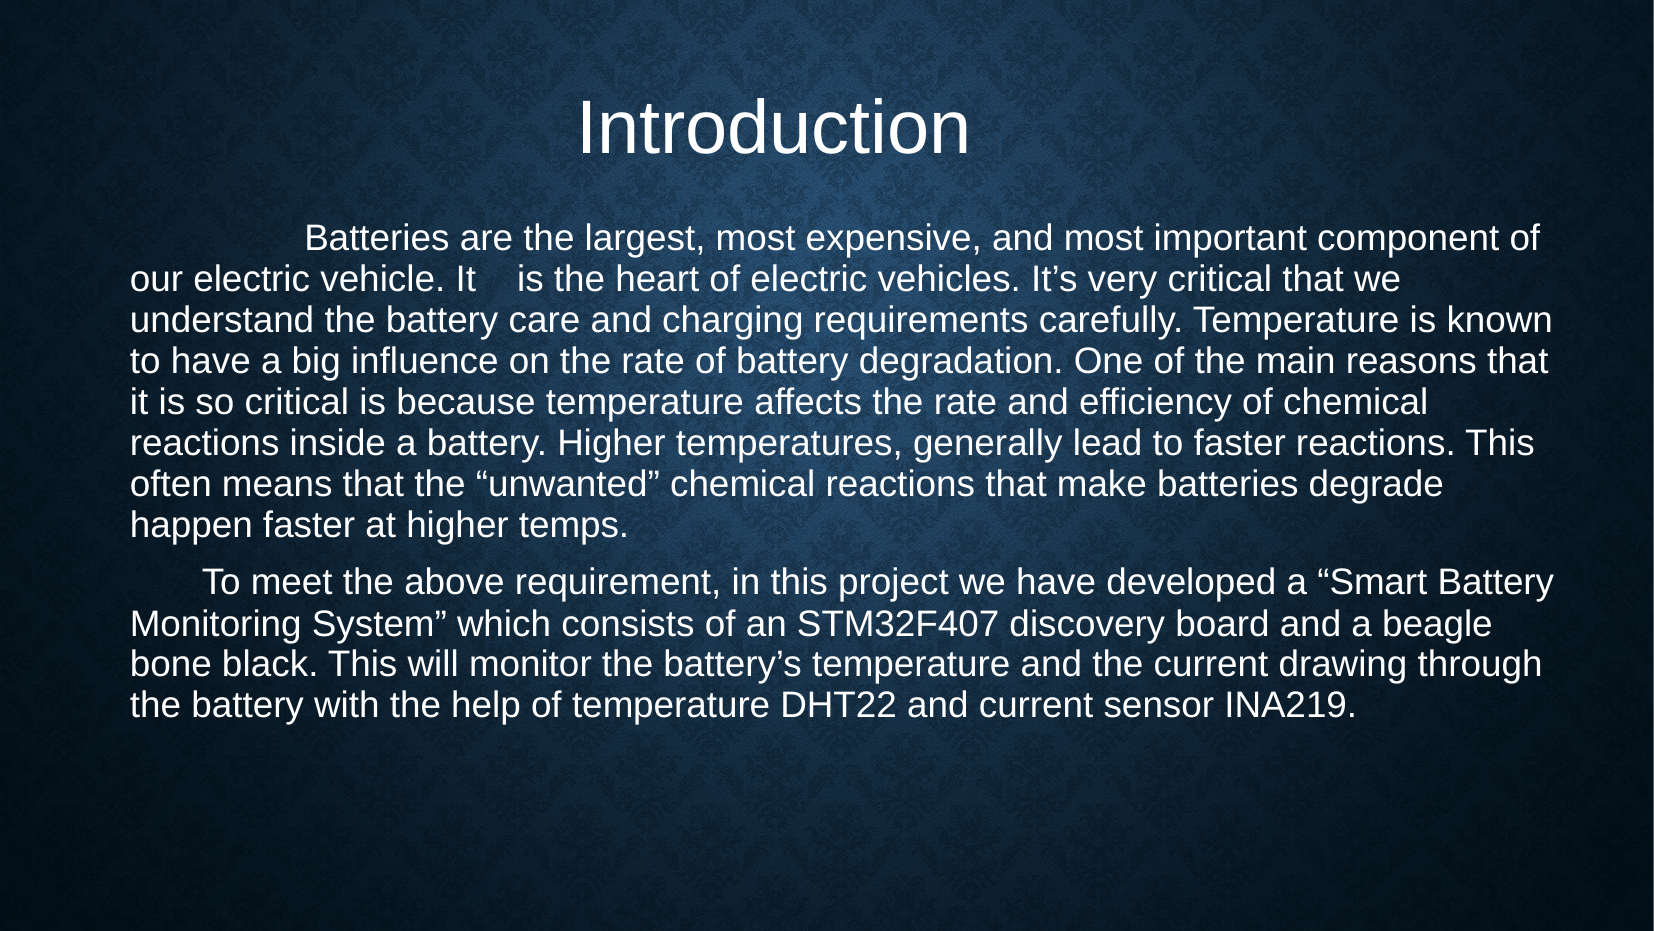

# Introduction
 Batteries are the largest, most expensive, and most important component of our electric vehicle. It is the heart of electric vehicles. It’s very critical that we understand the battery care and charging requirements carefully. Temperature is known to have a big influence on the rate of battery degradation. One of the main reasons that it is so critical is because temperature affects the rate and efficiency of chemical reactions inside a battery. Higher temperatures, generally lead to faster reactions. This often means that the “unwanted” chemical reactions that make batteries degrade happen faster at higher temps.
 To meet the above requirement, in this project we have developed a “Smart Battery Monitoring System” which consists of an STM32F407 discovery board and a beagle bone black. This will monitor the battery’s temperature and the current drawing through the battery with the help of temperature DHT22 and current sensor INA219.